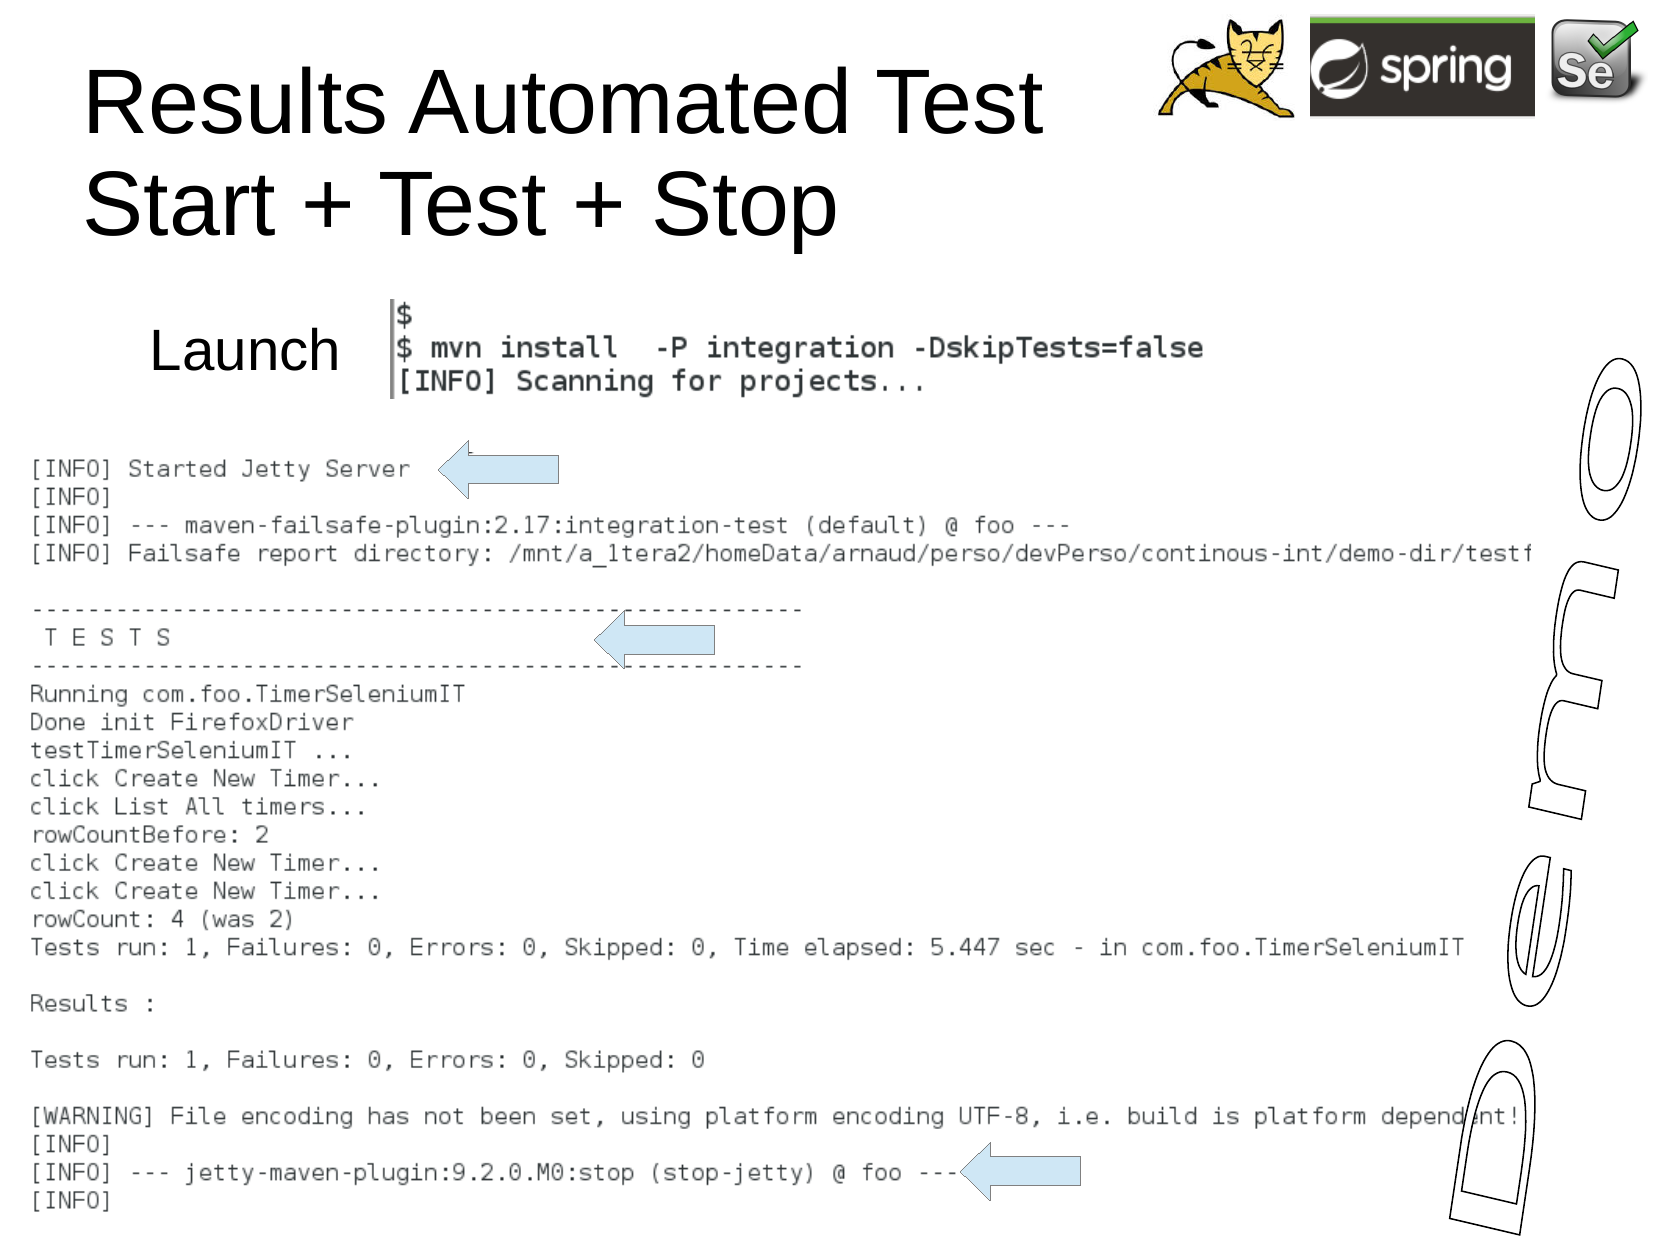

# Results Automated Test Start + Test + Stop
Launch
Demo